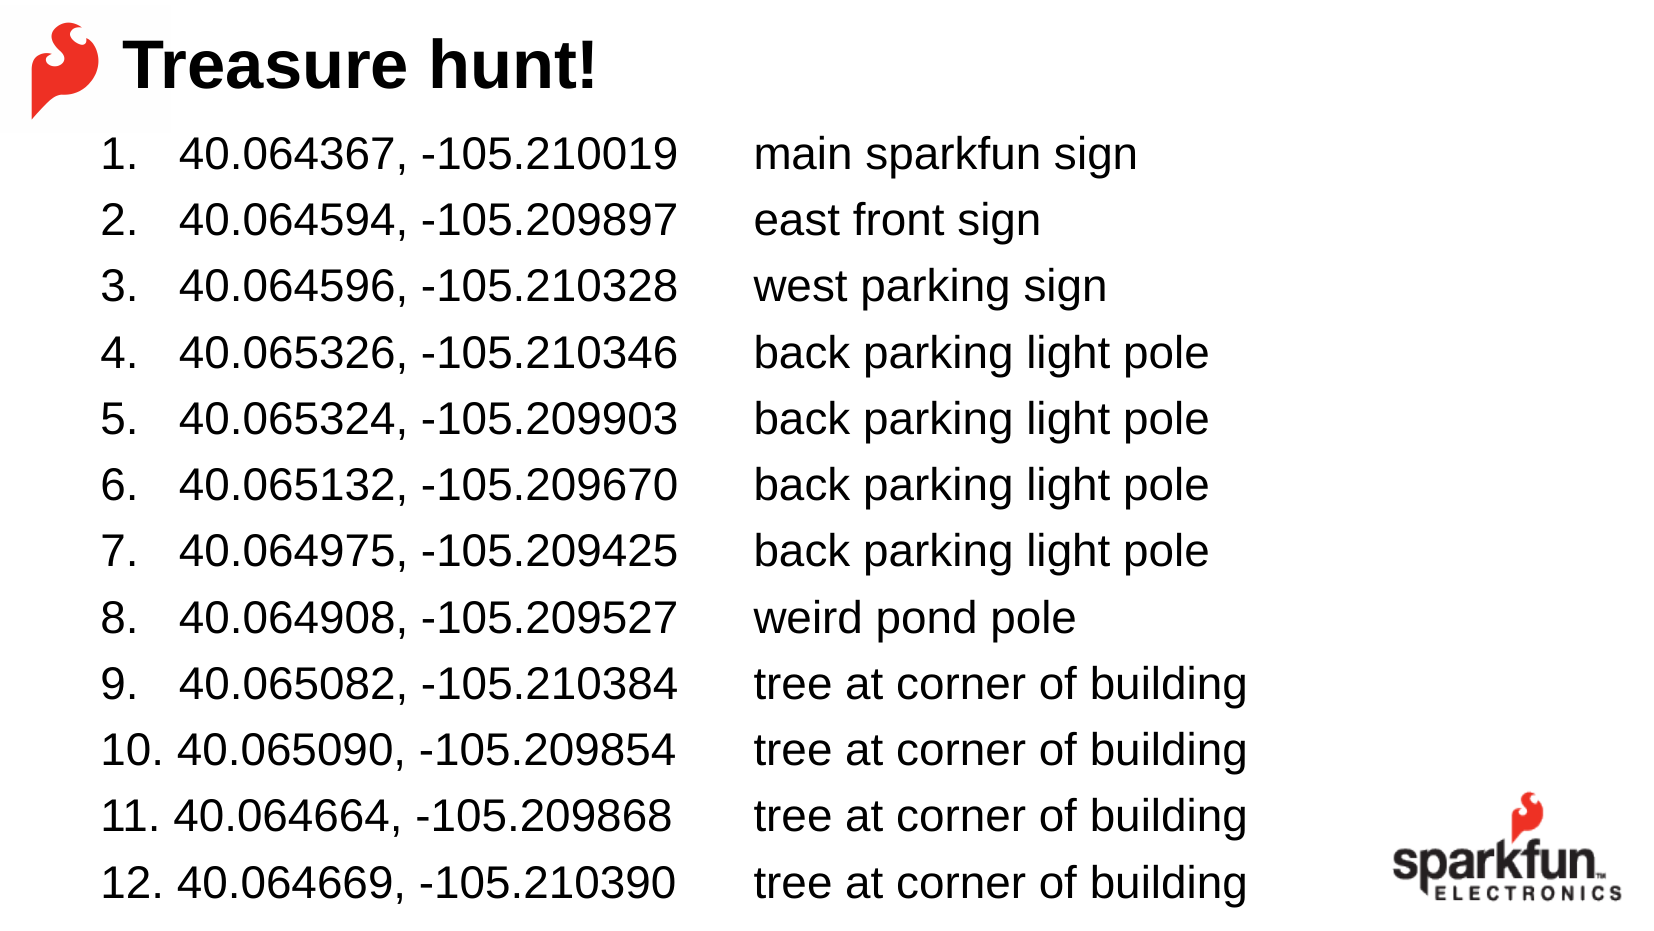

# Treasure hunt!
 40.064367, -105.210019	main sparkfun sign
 40.064594, -105.209897	east front sign
 40.064596, -105.210328	west parking sign
 40.065326, -105.210346	back parking light pole
 40.065324, -105.209903	back parking light pole
 40.065132, -105.209670	back parking light pole
 40.064975, -105.209425	back parking light pole
 40.064908, -105.209527	weird pond pole
 40.065082, -105.210384	tree at corner of building
 40.065090, -105.209854		tree at corner of building
 40.064664, -105.209868		tree at corner of building
 40.064669, -105.210390		tree at corner of building